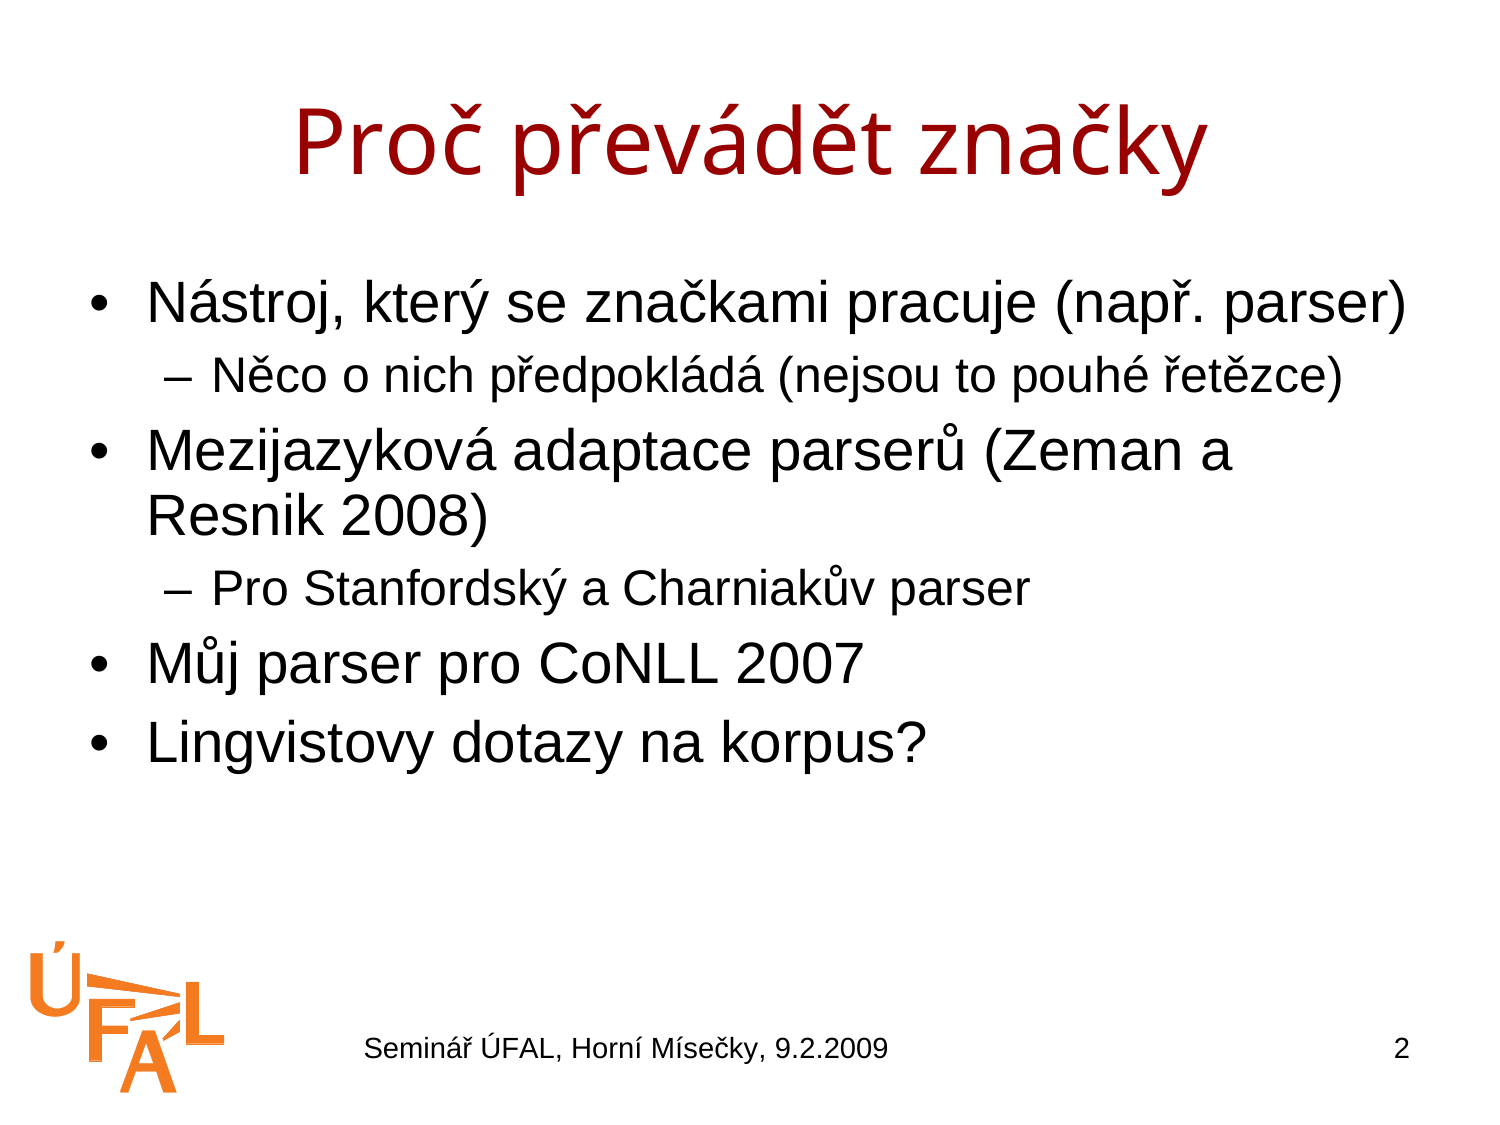

# Proč převádět značky
Nástroj, který se značkami pracuje (např. parser)
Něco o nich předpokládá (nejsou to pouhé řetězce)
Mezijazyková adaptace parserů (Zeman a Resnik 2008)
Pro Stanfordský a Charniakův parser
Můj parser pro CoNLL 2007
Lingvistovy dotazy na korpus?
Seminář ÚFAL, Horní Mísečky, 9.2.2009
2